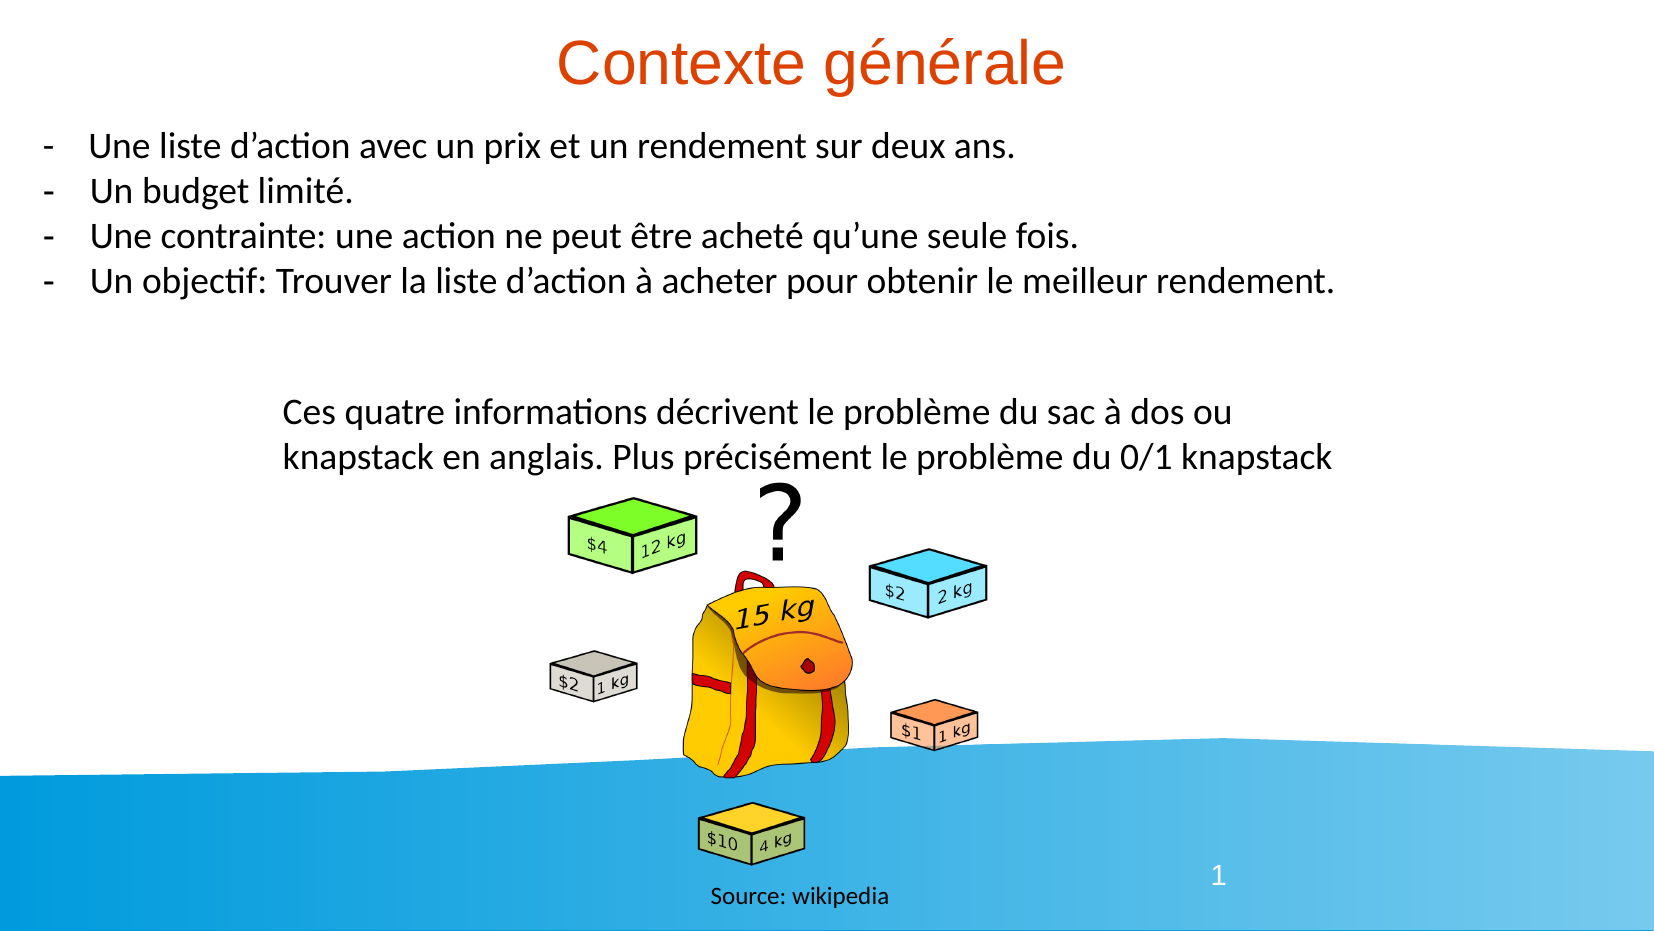

Contexte générale
- Une liste d’action avec un prix et un rendement sur deux ans.
Un budget limité.
Une contrainte: une action ne peut être acheté qu’une seule fois.
Un objectif: Trouver la liste d’action à acheter pour obtenir le meilleur rendement.
Ces quatre informations décrivent le problème du sac à dos ou knapstack en anglais. Plus précisément le problème du 0/1 knapstack
Source: wikipedia